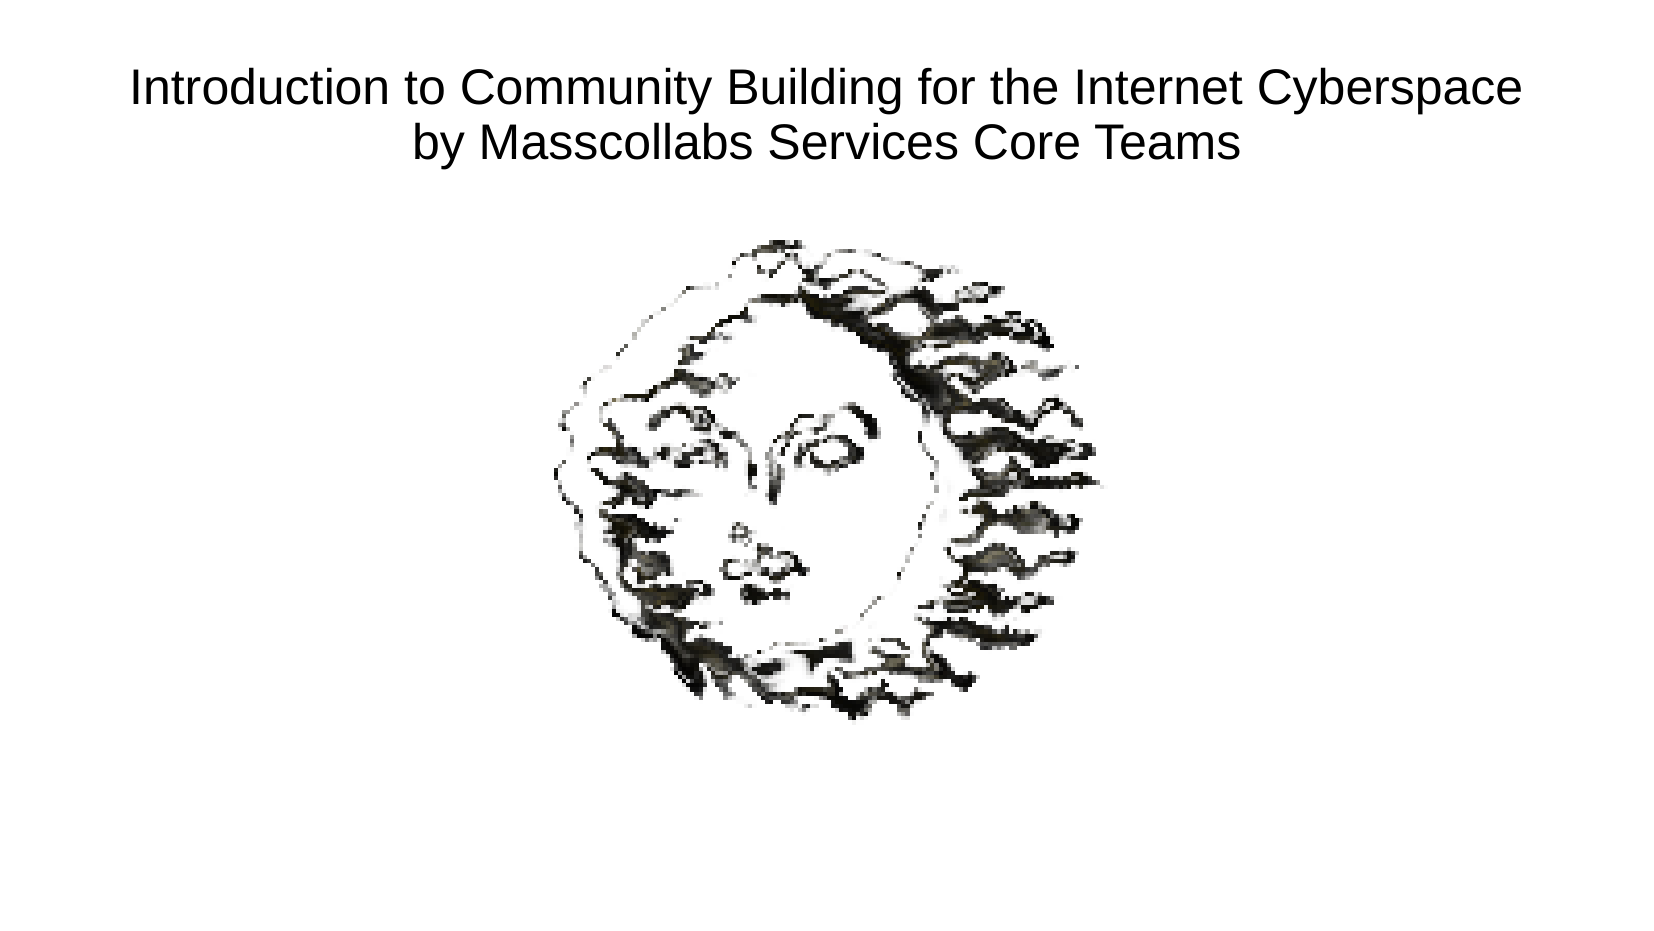

# Introduction to Community Building for the Internet Cyberspace by Masscollabs Services Core Teams